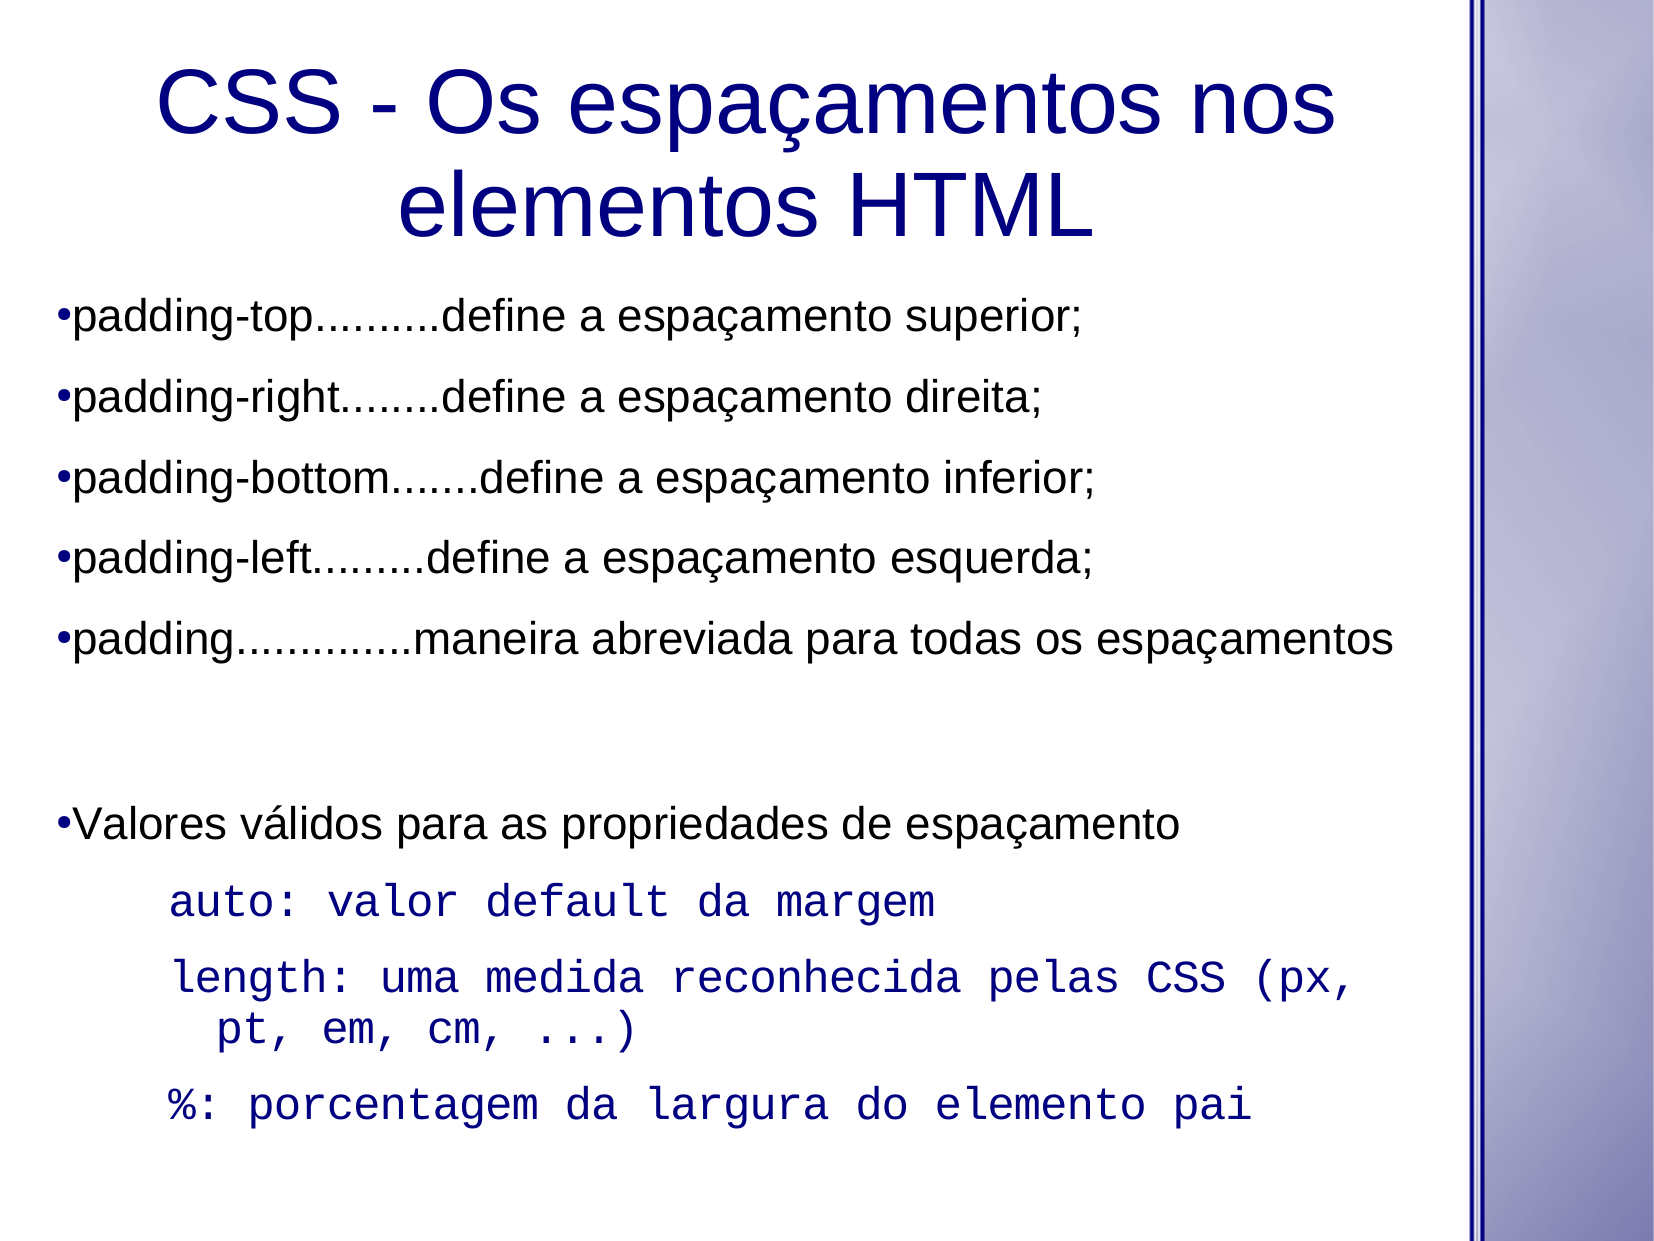

# CSS - Os espaçamentos nos elementos HTML
padding-top..........define a espaçamento superior;
padding-right........define a espaçamento direita;
padding-bottom.......define a espaçamento inferior;
padding-left.........define a espaçamento esquerda;
padding..............maneira abreviada para todas os espaçamentos
Valores válidos para as propriedades de espaçamento
auto: valor default da margem
length: uma medida reconhecida pelas CSS (px, pt, em, cm, ...)
%: porcentagem da largura do elemento pai